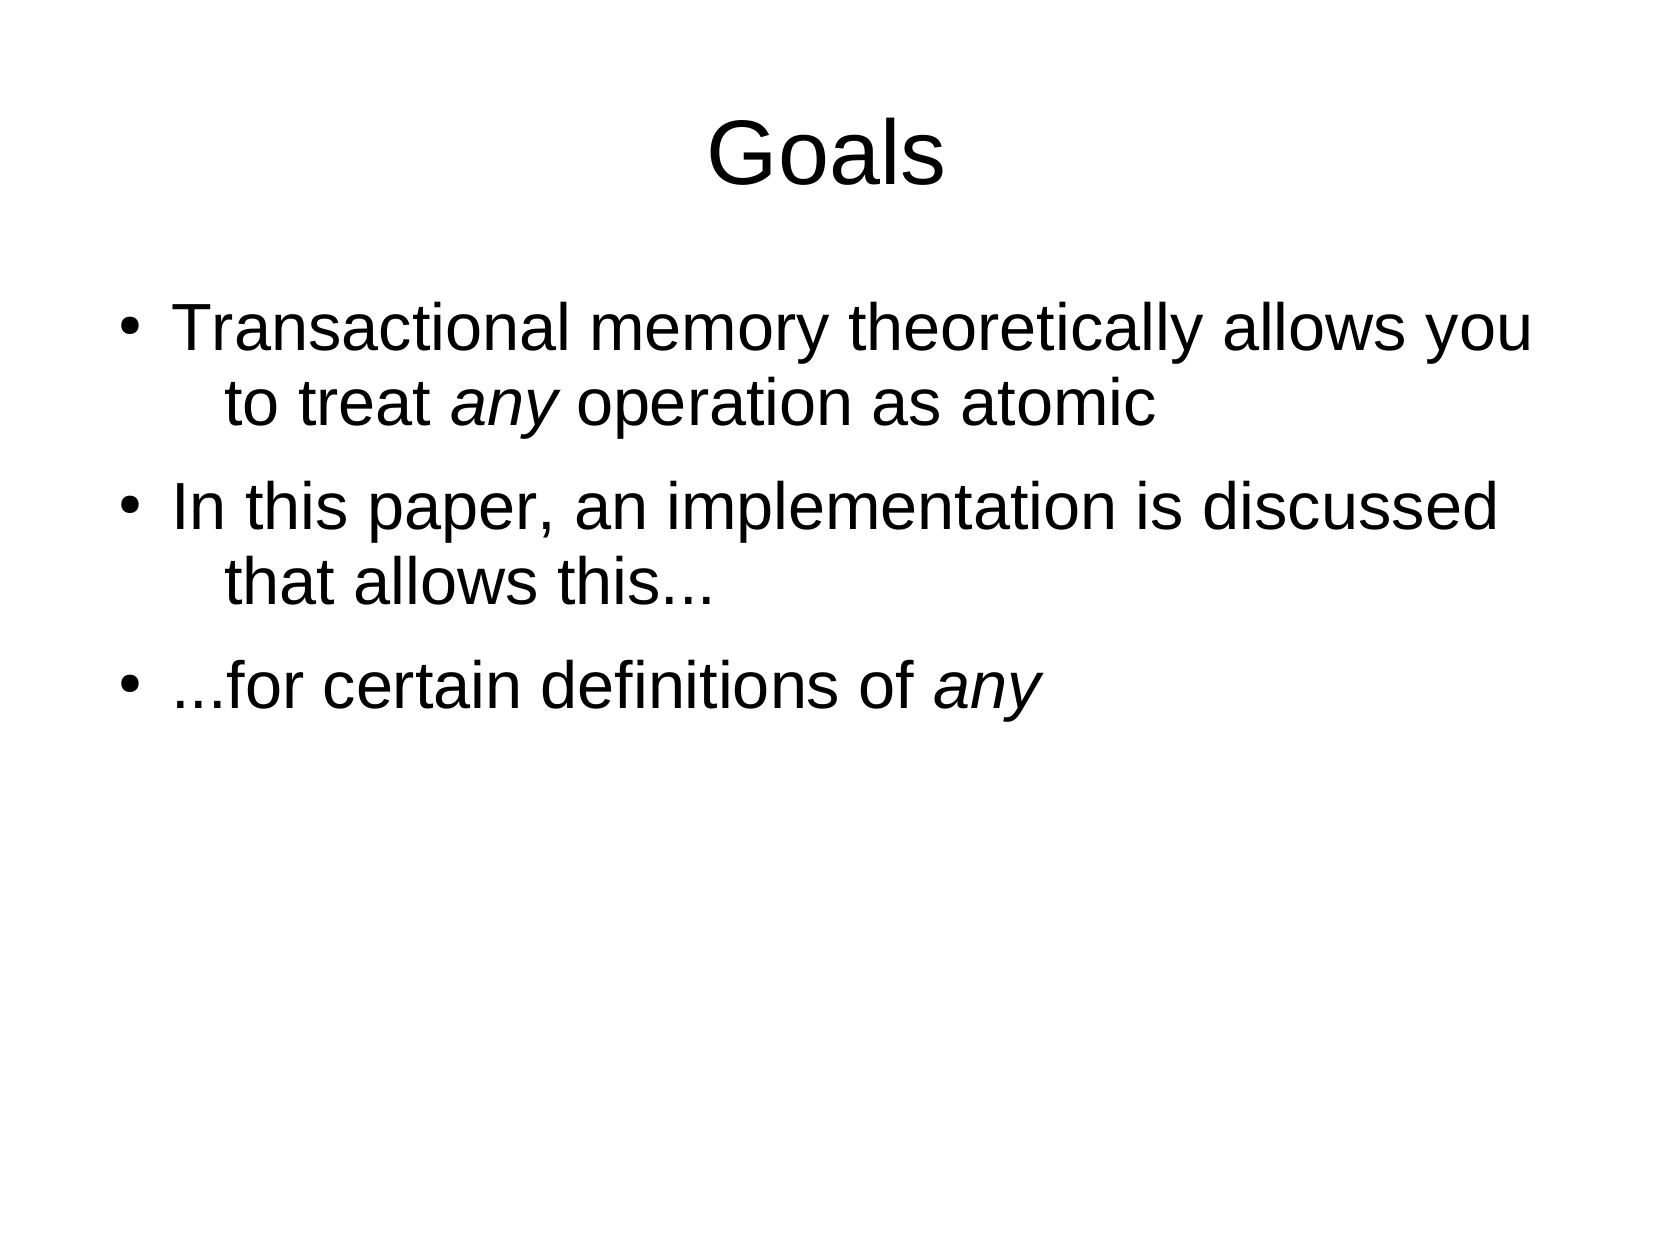

# Goals
Transactional memory theoretically allows you to treat any operation as atomic
In this paper, an implementation is discussed that allows this...
...for certain definitions of any